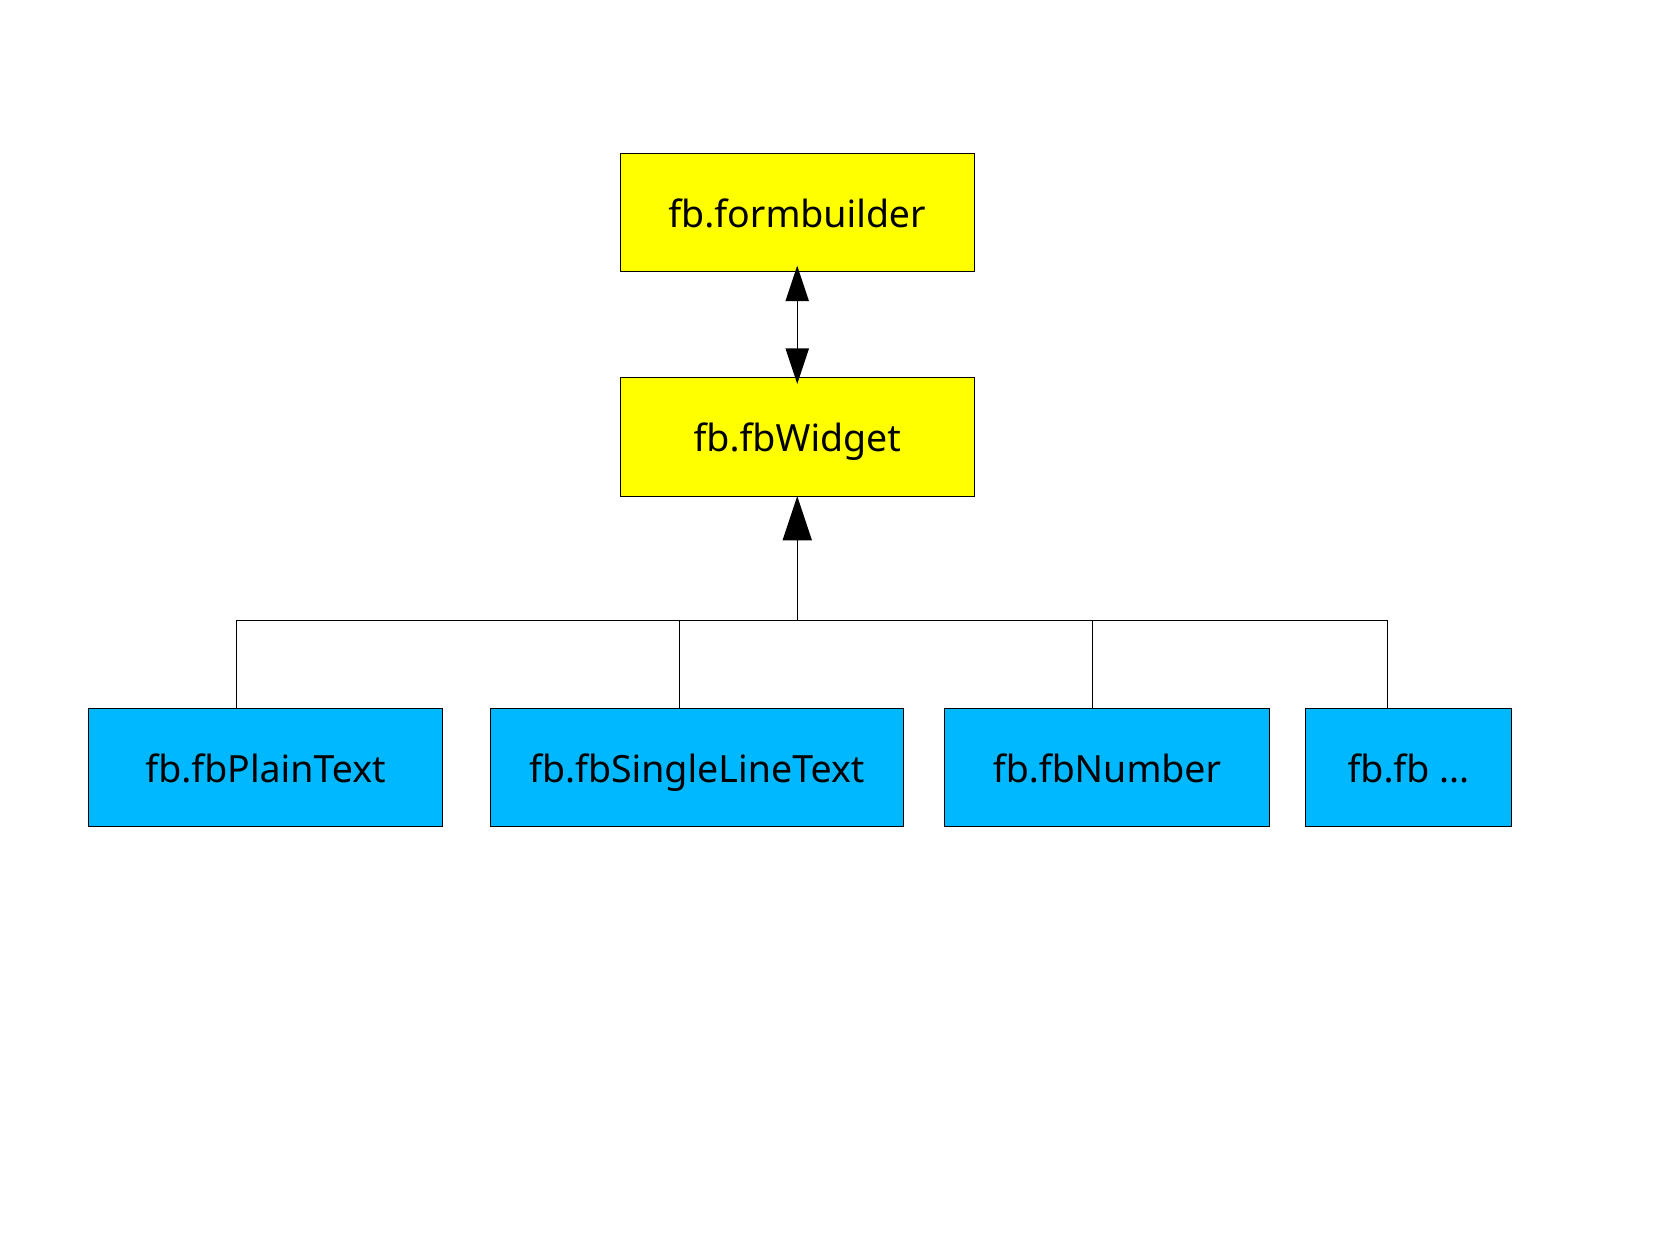

fb.formbuilder
fb.fbWidget
fb.fbPlainText
fb.fbSingleLineText
fb.fbNumber
fb.fb ...